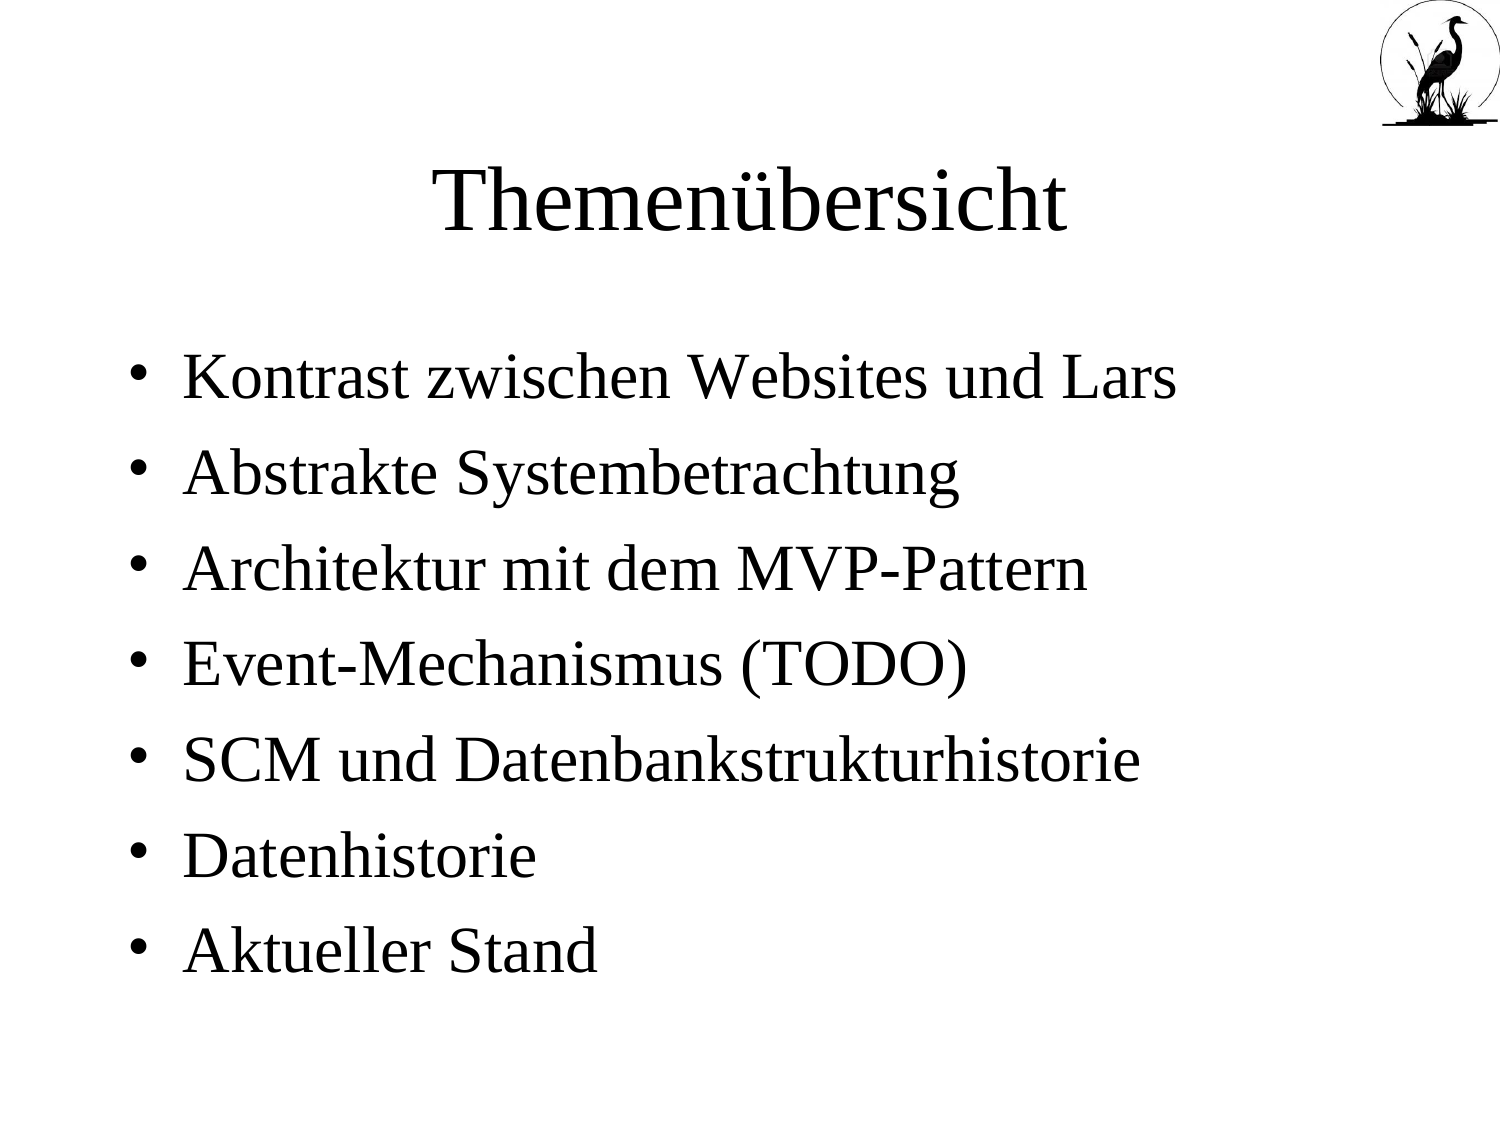

# Themenübersicht
Kontrast zwischen Websites und Lars
Abstrakte Systembetrachtung
Architektur mit dem MVP-Pattern
Event-Mechanismus (TODO)
SCM und Datenbankstrukturhistorie
Datenhistorie
Aktueller Stand